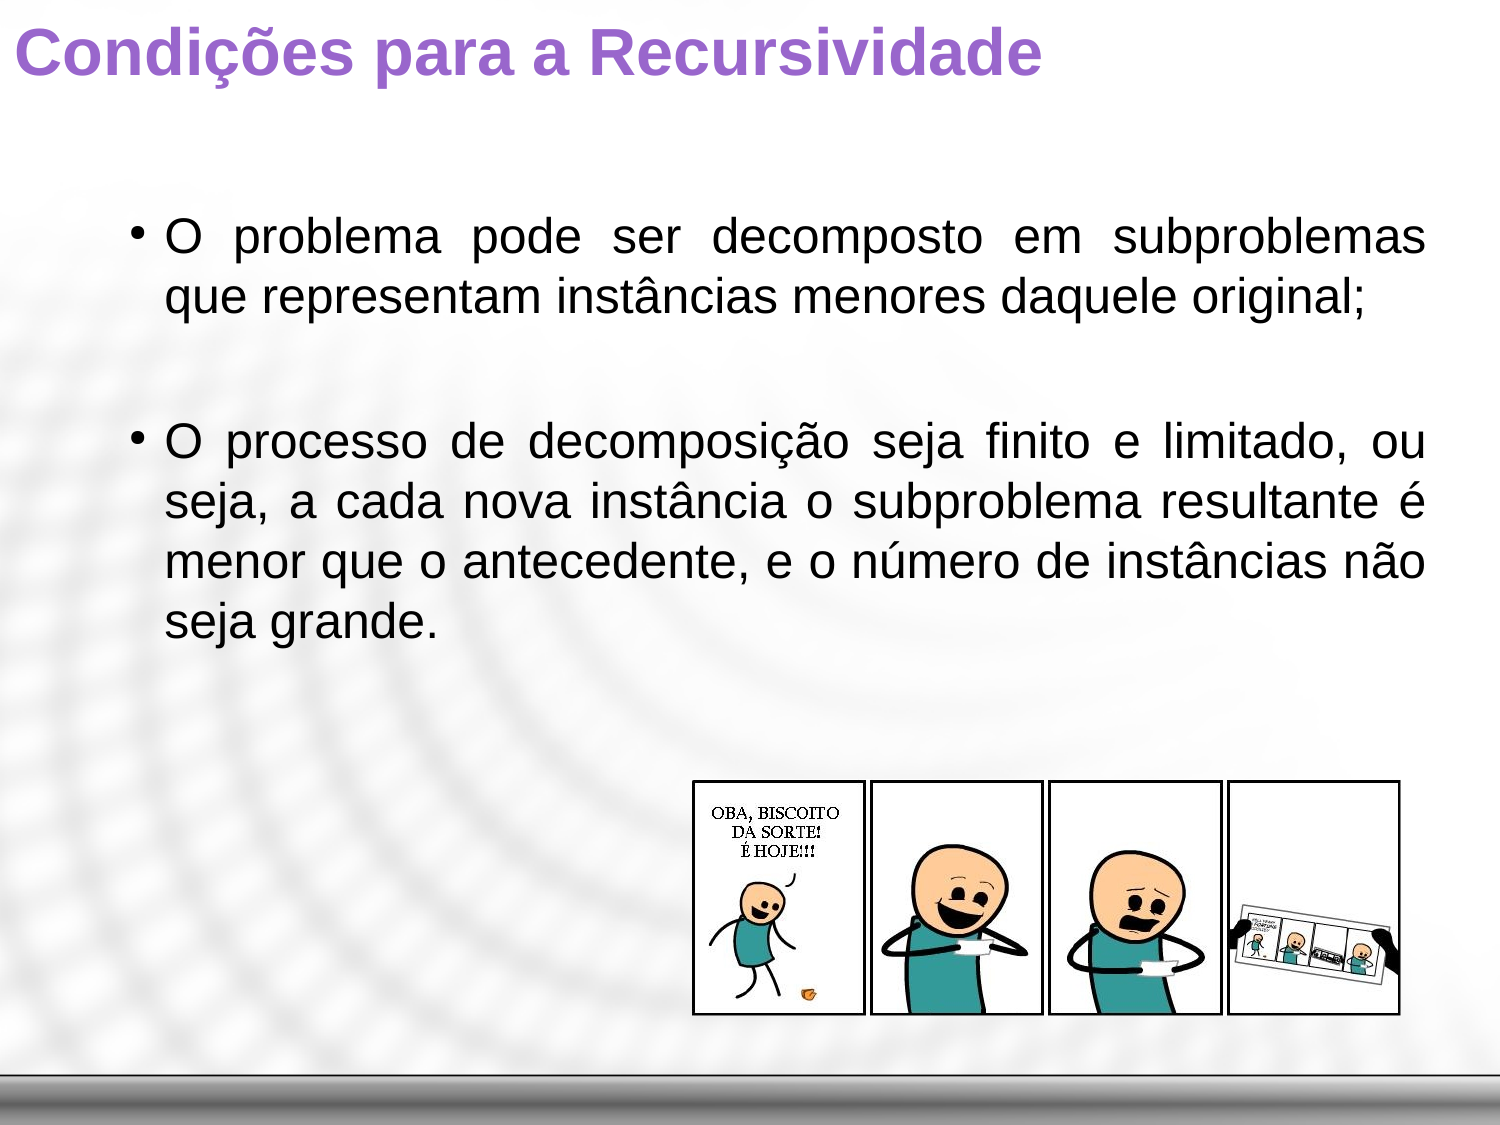

# Condições para a Recursividade
O problema pode ser decomposto em subproblemas que representam instâncias menores daquele original;
O processo de decomposição seja finito e limitado, ou seja, a cada nova instância o subproblema resultante é menor que o antecedente, e o número de instâncias não seja grande.